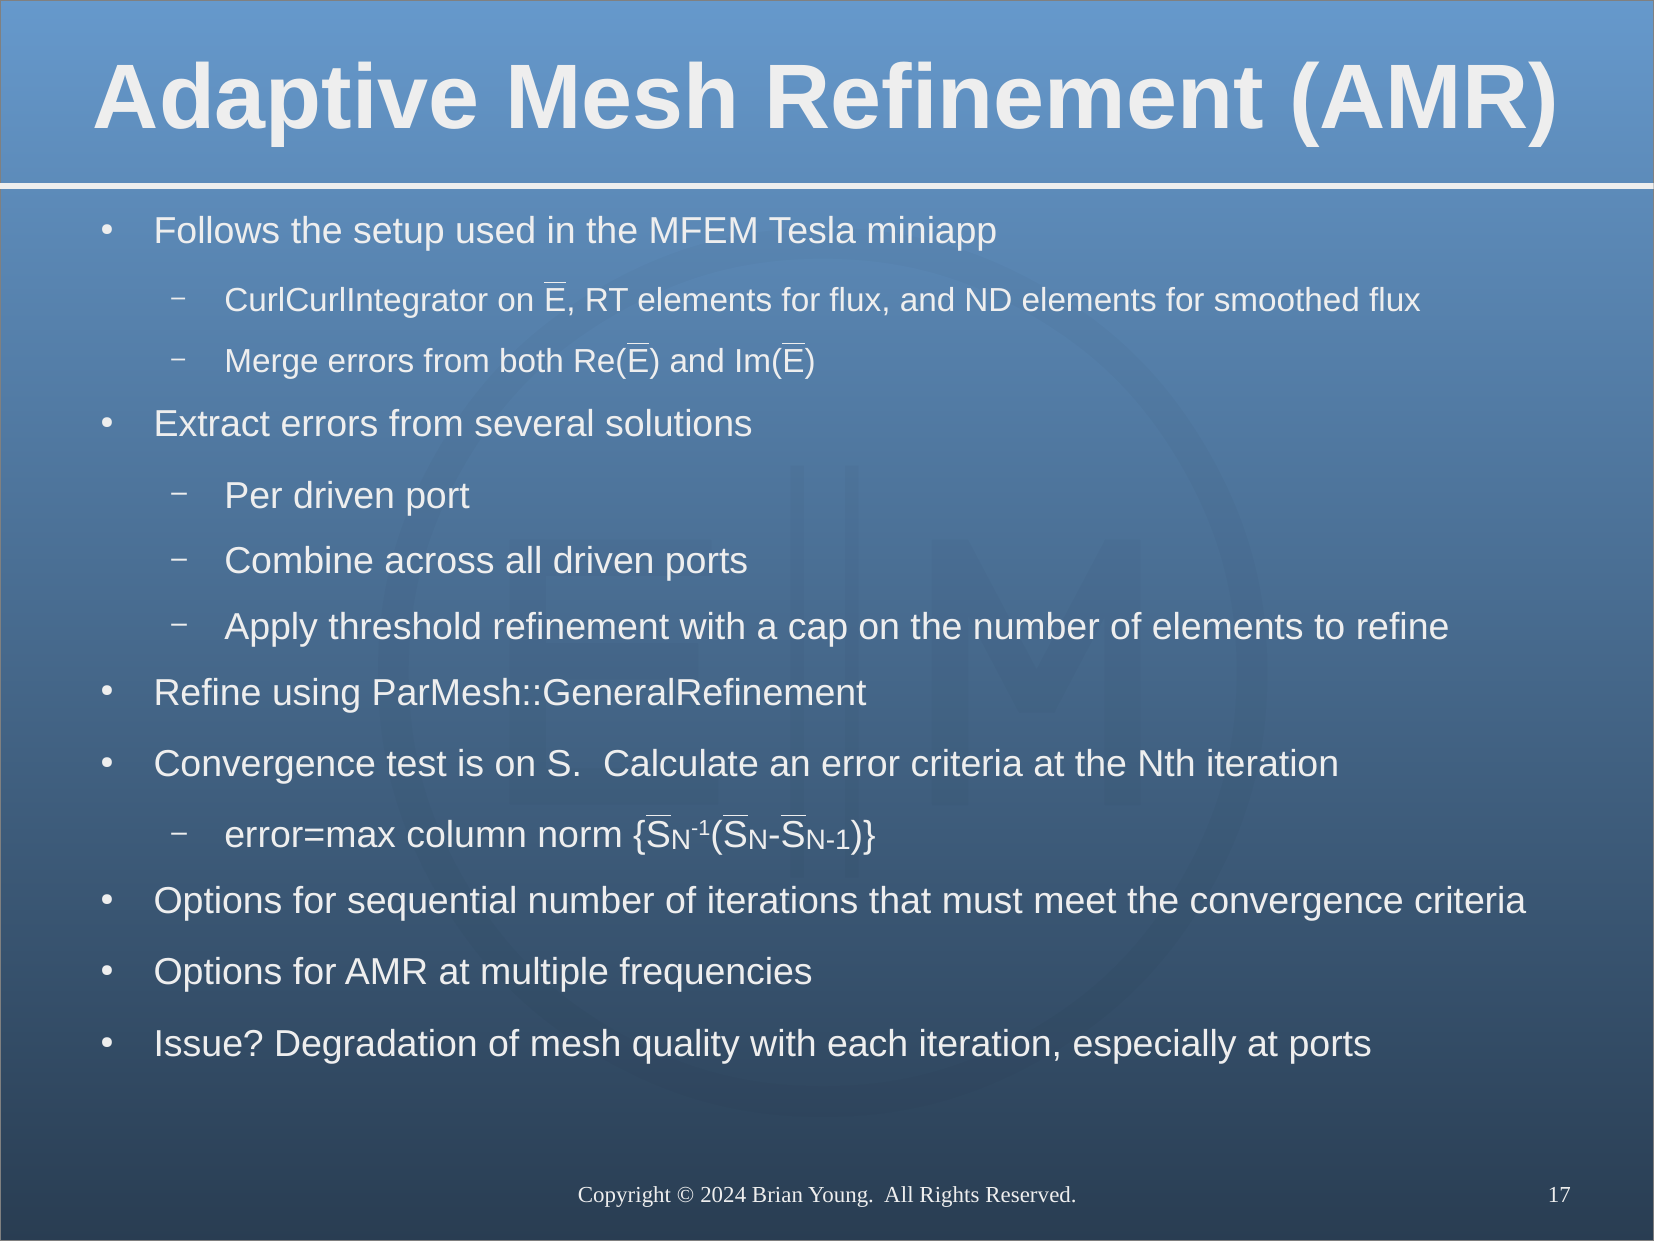

# Adaptive Mesh Refinement (AMR)
Follows the setup used in the MFEM Tesla miniapp
CurlCurlIntegrator on E, RT elements for flux, and ND elements for smoothed flux
Merge errors from both Re(E) and Im(E)
Extract errors from several solutions
Per driven port
Combine across all driven ports
Apply threshold refinement with a cap on the number of elements to refine
Refine using ParMesh::GeneralRefinement
Convergence test is on S. Calculate an error criteria at the Nth iteration
error=max column norm {SN-1(SN-SN-1)}
Options for sequential number of iterations that must meet the convergence criteria
Options for AMR at multiple frequencies
Issue? Degradation of mesh quality with each iteration, especially at ports
17